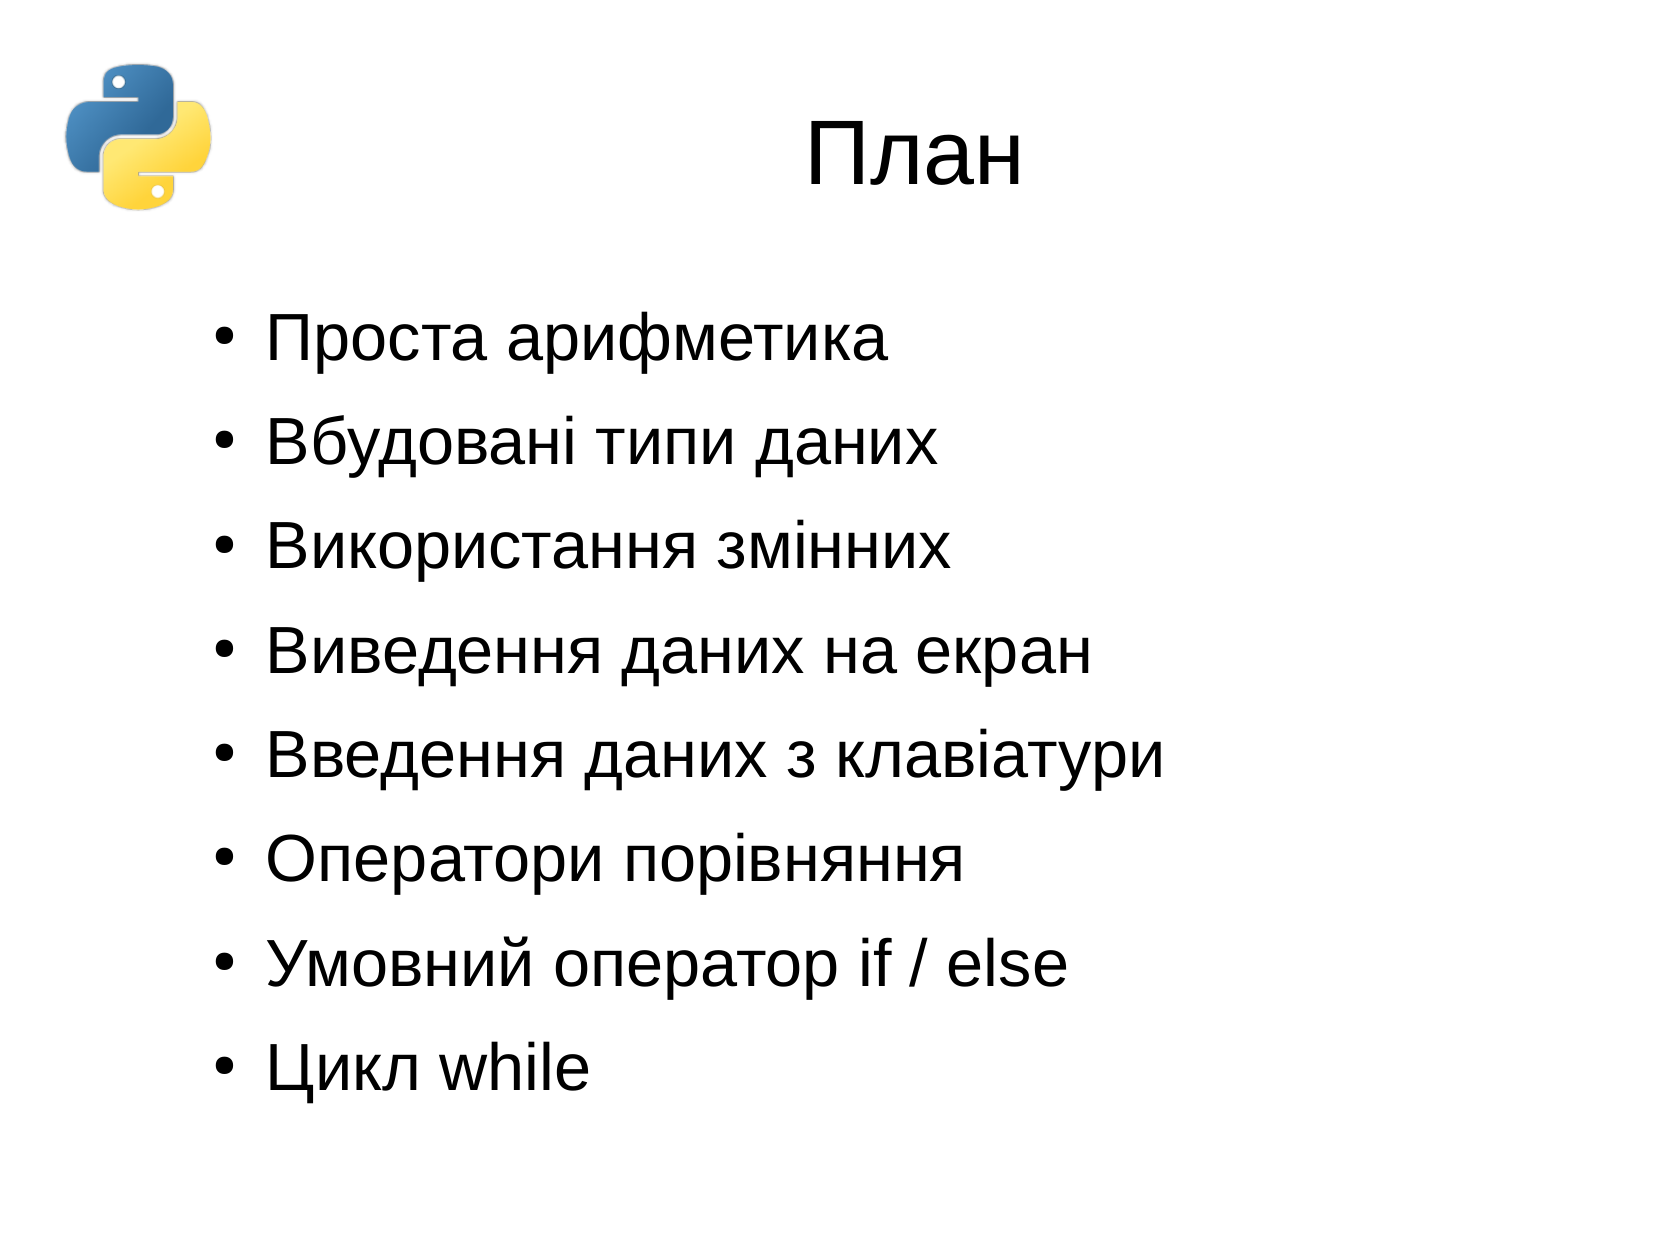

# План
Проста арифметика
Вбудовані типи даних
Використання змінних
Виведення даних на екран
Введення даних з клавіатури
Оператори порівняння
Умовний оператор if / else
Цикл while